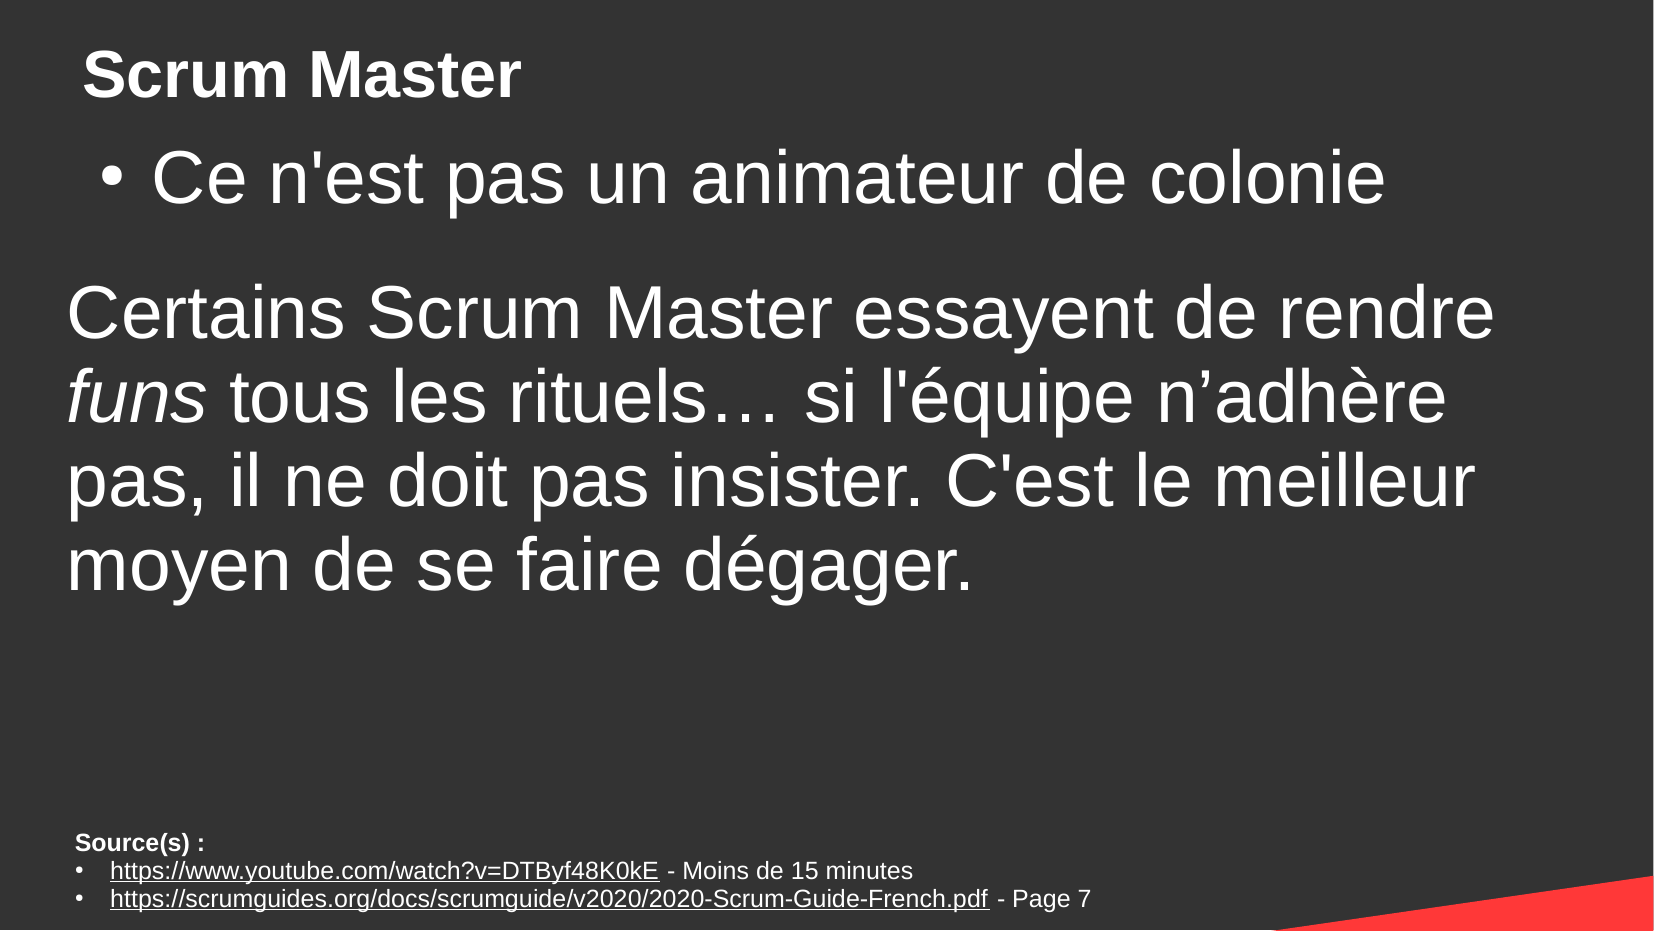

# Scrum Master
Ce n'est pas un animateur de colonie
Certains Scrum Master essayent de rendre funs tous les rituels… si l'équipe n’adhère pas, il ne doit pas insister. C'est le meilleur moyen de se faire dégager.
Source(s) :
https://www.youtube.com/watch?v=DTByf48K0kE - Moins de 15 minutes
https://scrumguides.org/docs/scrumguide/v2020/2020-Scrum-Guide-French.pdf - Page 7